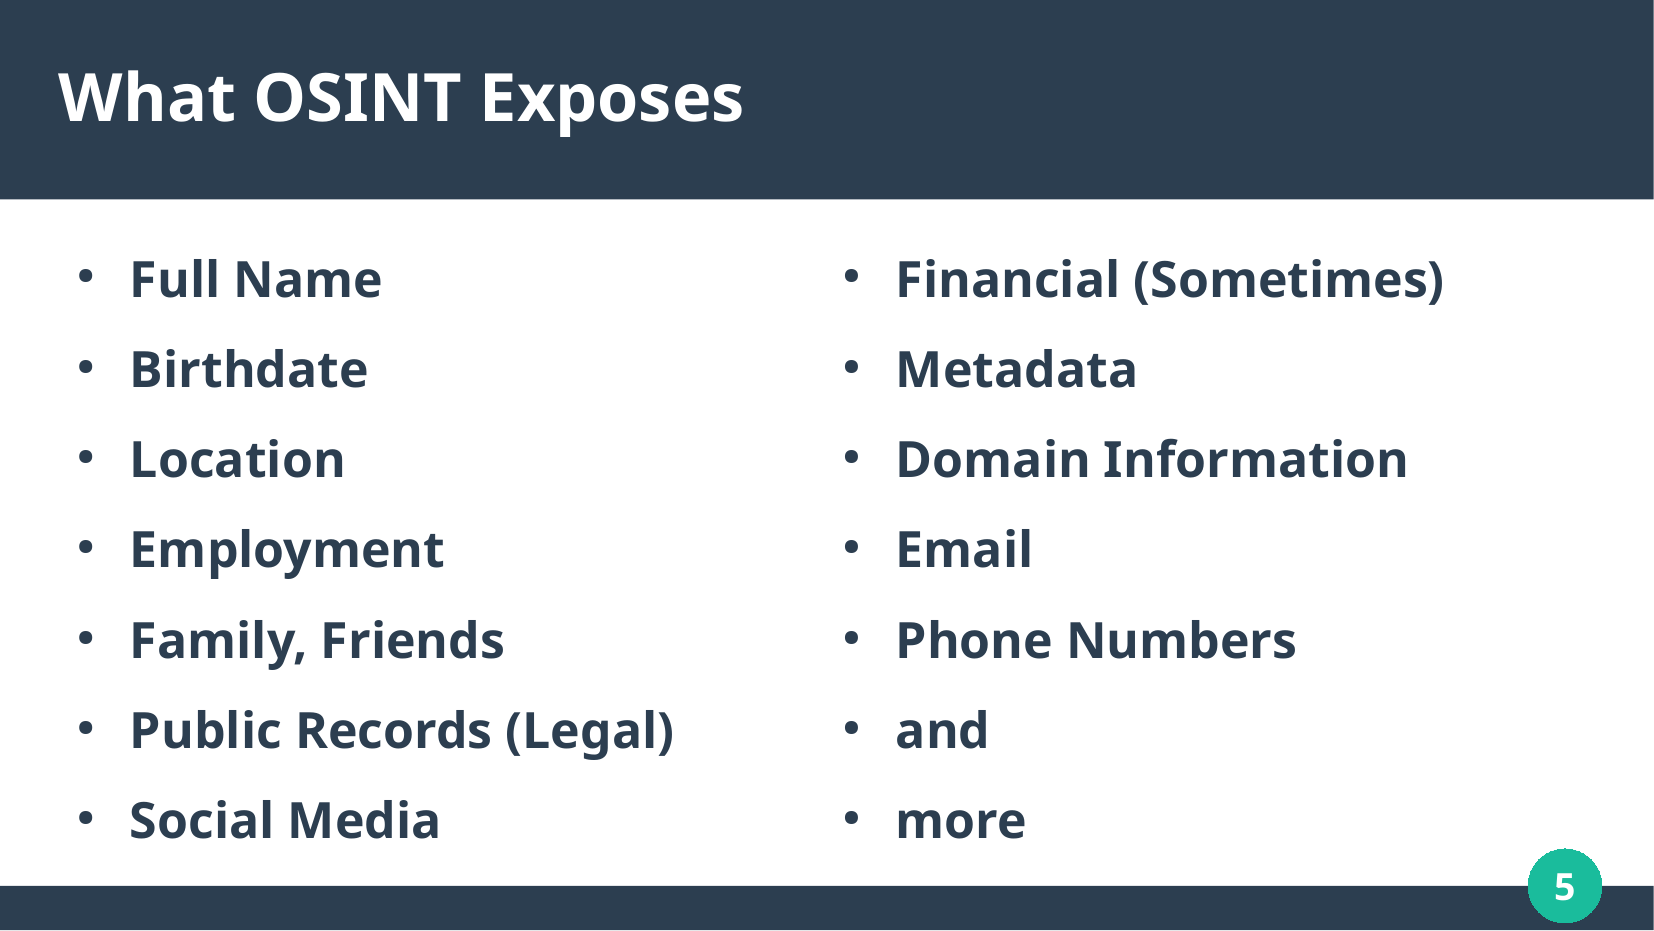

# What OSINT Exposes
Full Name
Birthdate
Location
Employment
Family, Friends
Public Records (Legal)
Social Media
Financial (Sometimes)
Metadata
Domain Information
Email
Phone Numbers
and
more
5